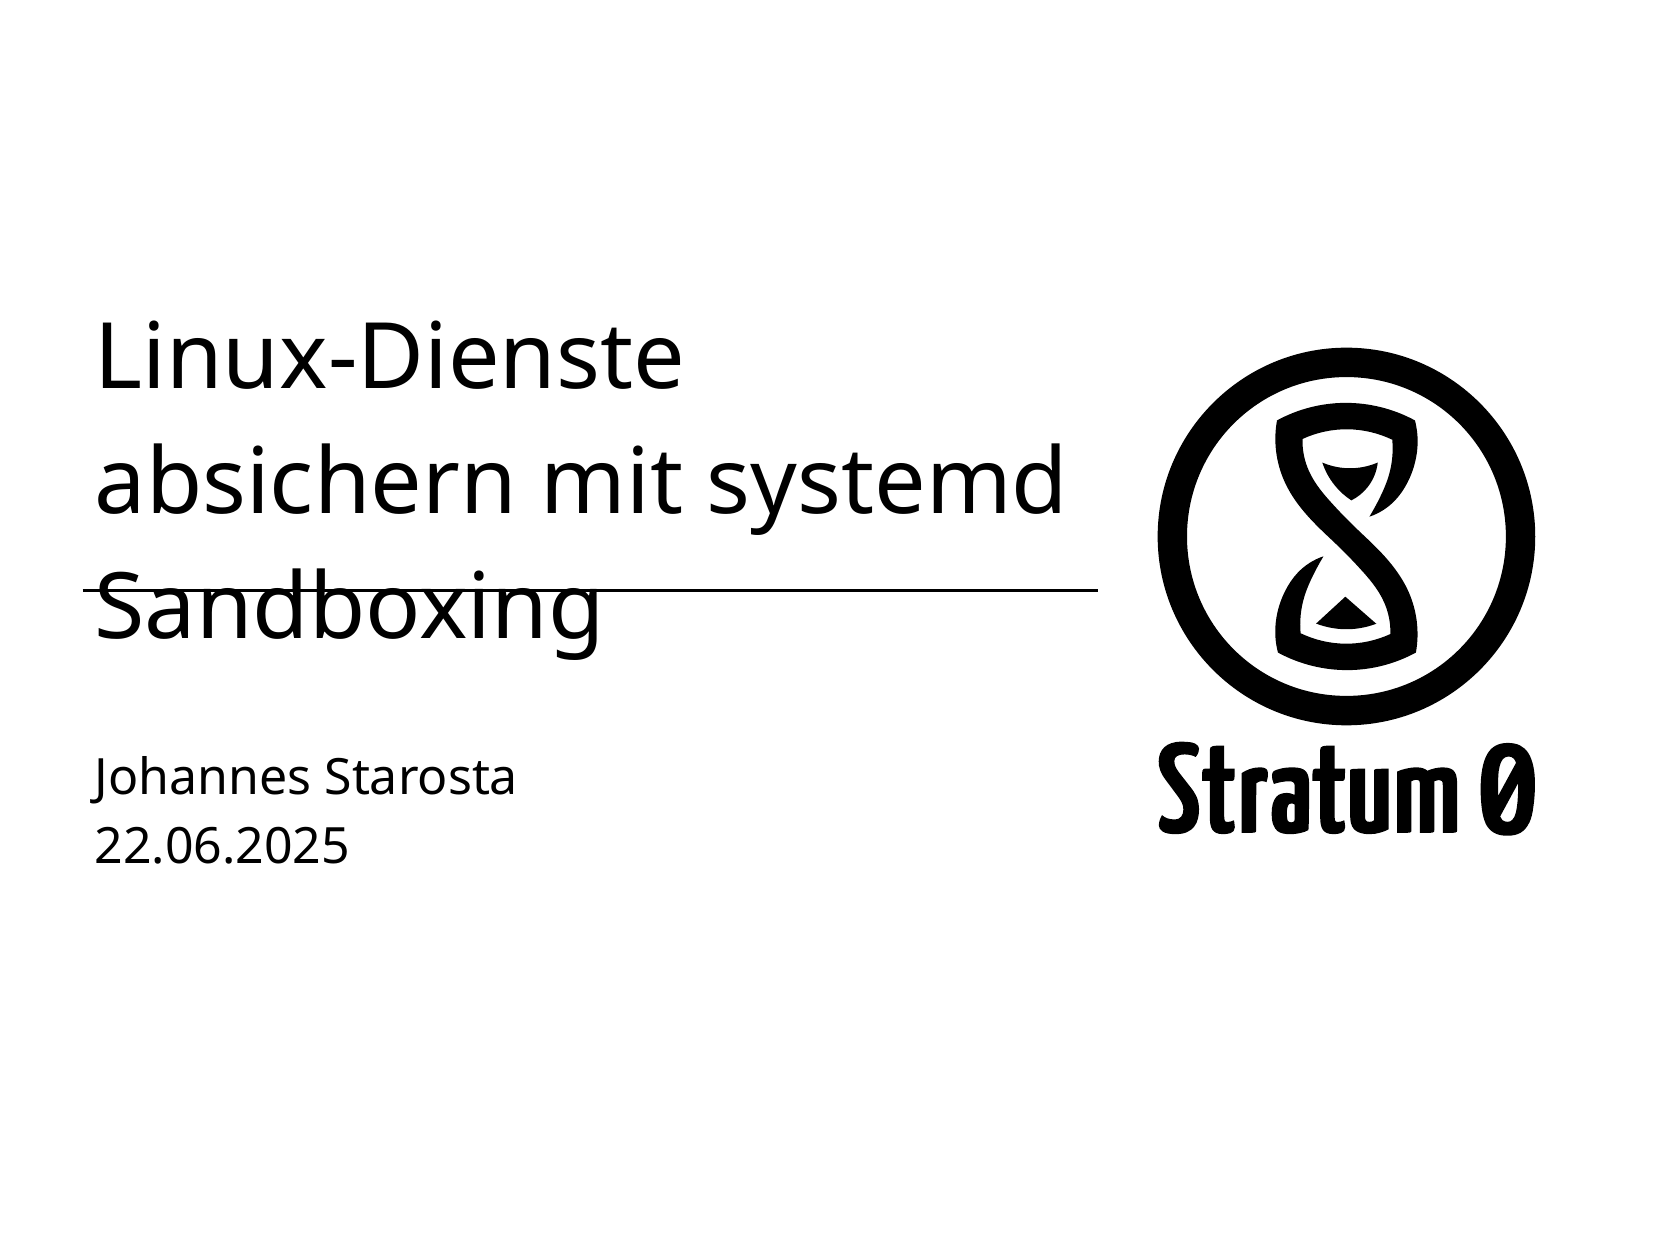

# Linux-Dienste absichern mit systemd Sandboxing
Johannes Starosta
22.06.2025
Chrissi^
1